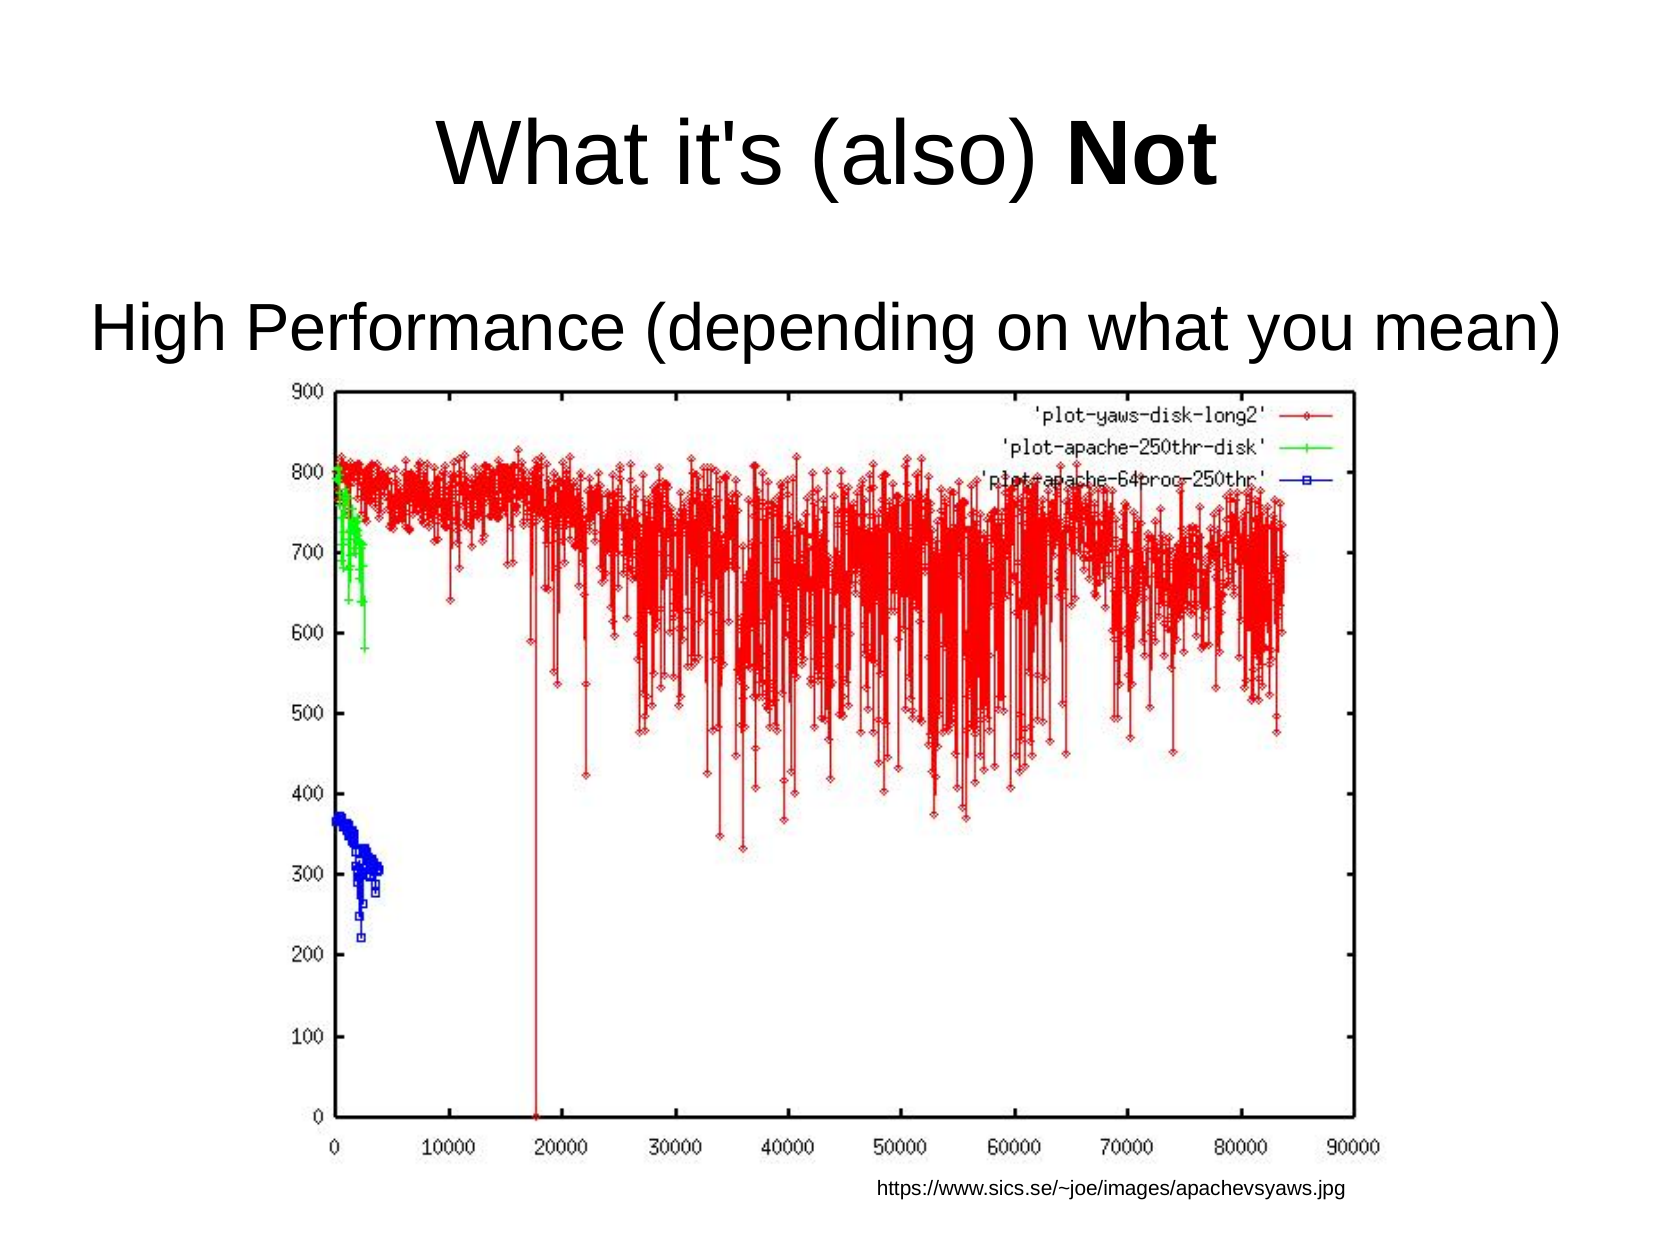

# What it's (also) Not
High Performance (depending on what you mean)
https://www.sics.se/~joe/images/apachevsyaws.jpg